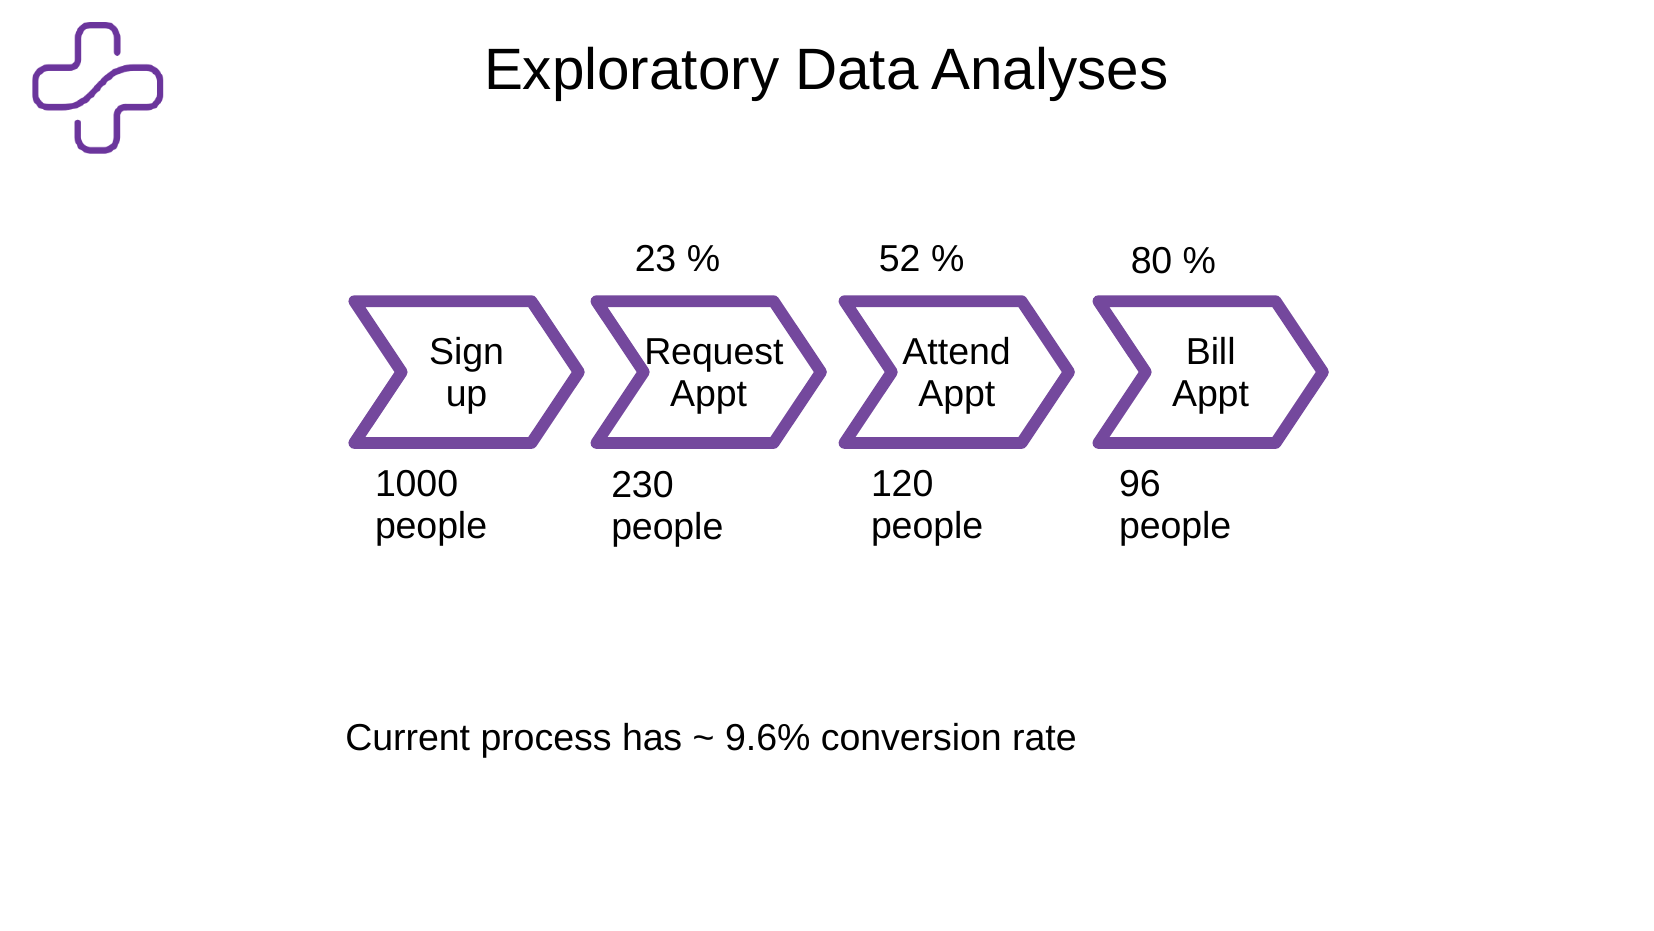

# Exploratory Data Analyses
23 %
52 %
80 %
Sign
up
 Request
Appt
Attend
Appt
Bill
Appt
1000 people
120 people
96 people
230 people
Current process has ~ 9.6% conversion rate